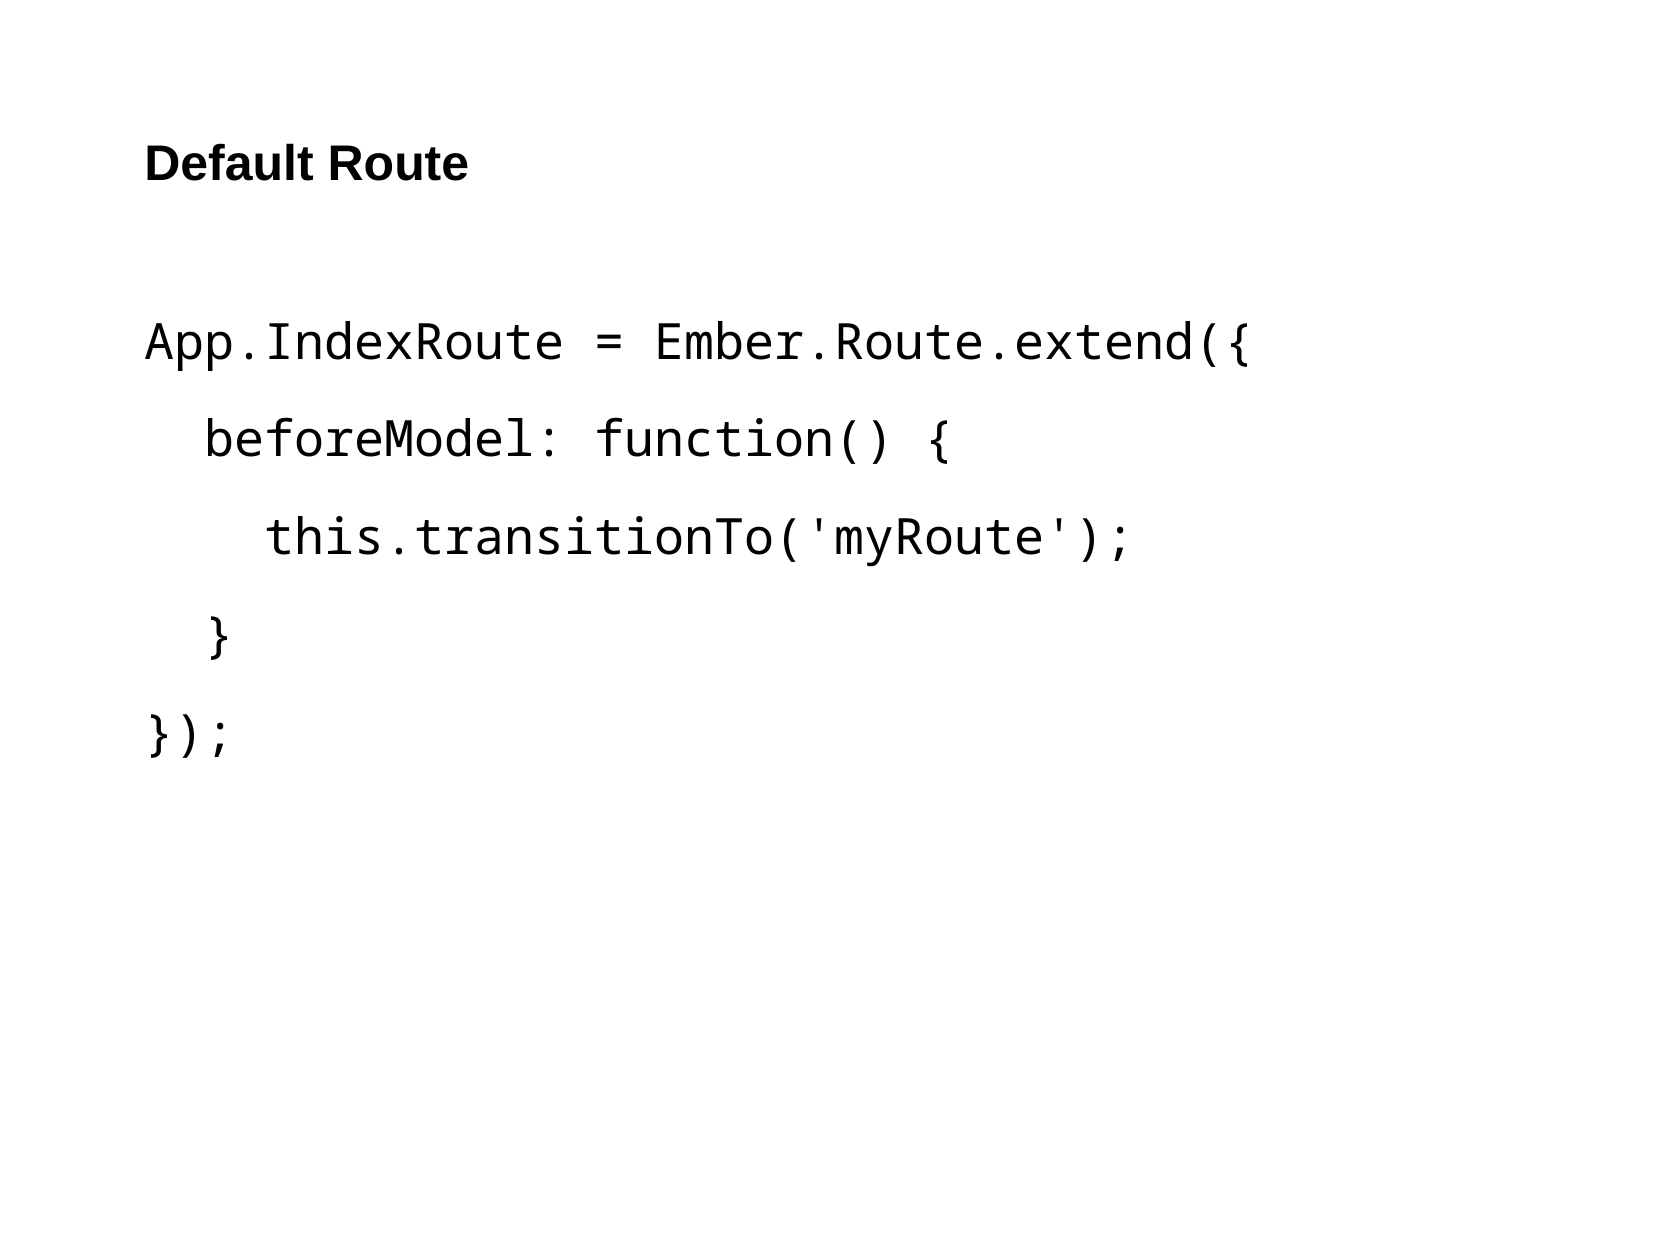

# Default Route
App.IndexRoute = Ember.Route.extend({
 beforeModel: function() {
 this.transitionTo('myRoute');
 }
});